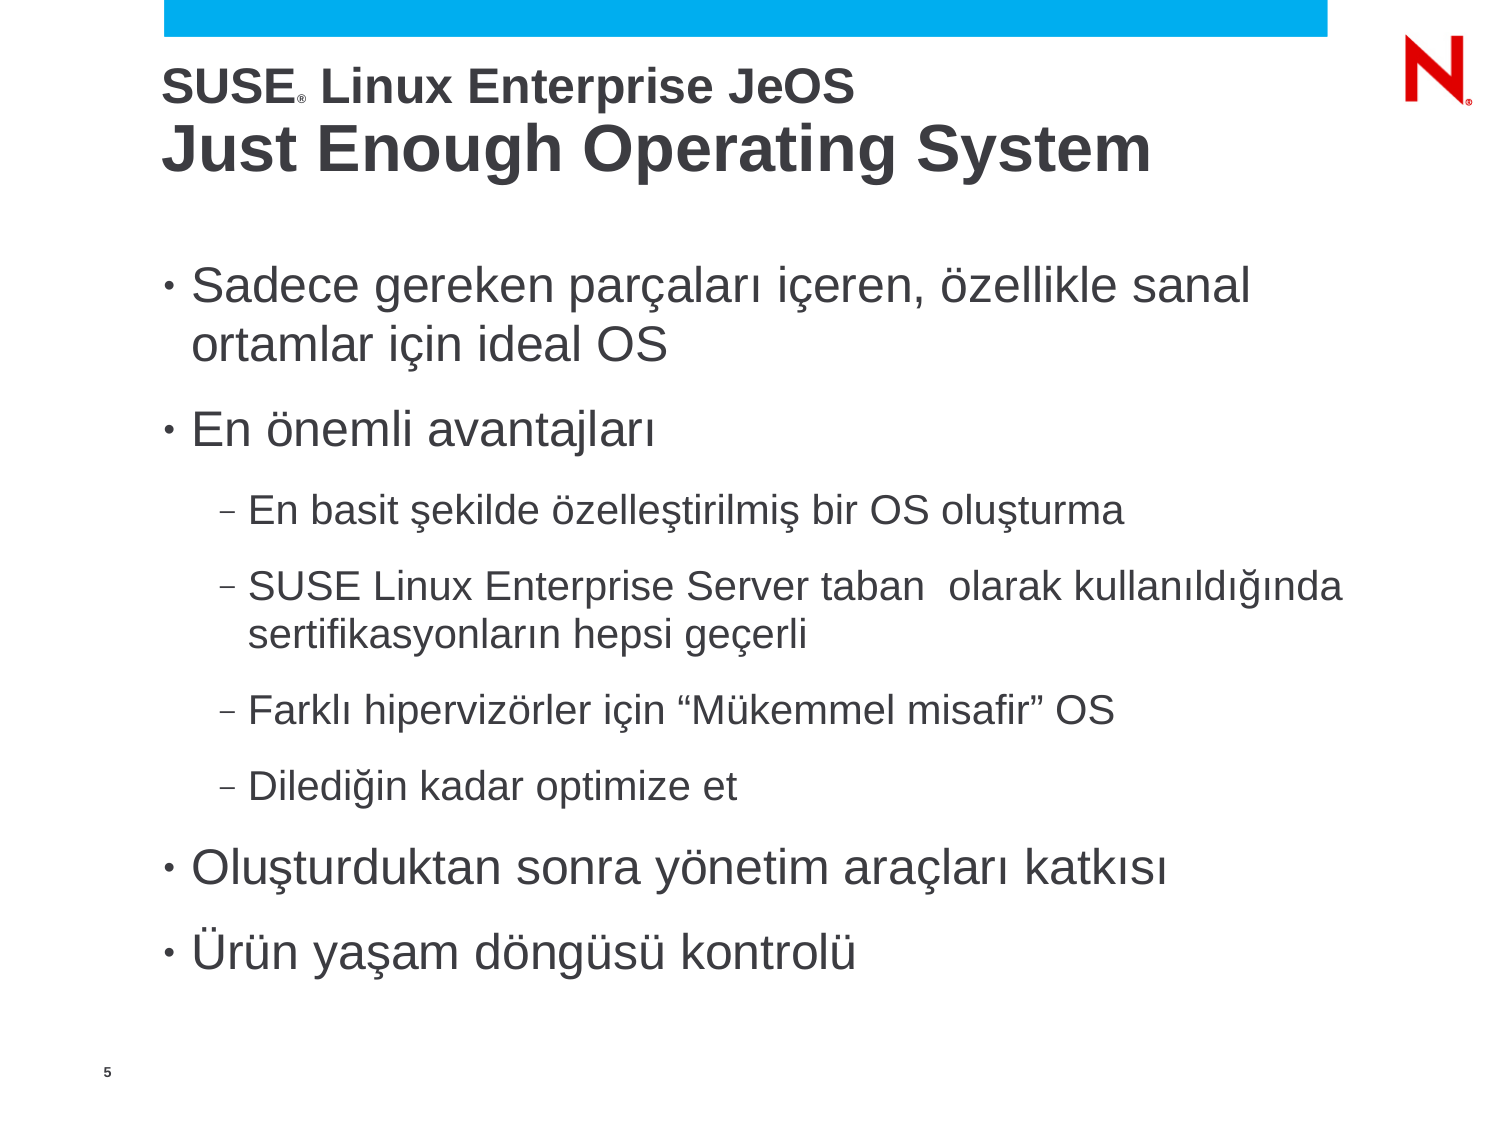

# SUSE® Linux Enterprise JeOS Just Enough Operating System
Sadece gereken parçaları içeren, özellikle sanal ortamlar için ideal OS
En önemli avantajları
En basit şekilde özelleştirilmiş bir OS oluşturma
SUSE Linux Enterprise Server taban olarak kullanıldığında sertifikasyonların hepsi geçerli
Farklı hipervizörler için “Mükemmel misafir” OS
Dilediğin kadar optimize et
Oluşturduktan sonra yönetim araçları katkısı
Ürün yaşam döngüsü kontrolü